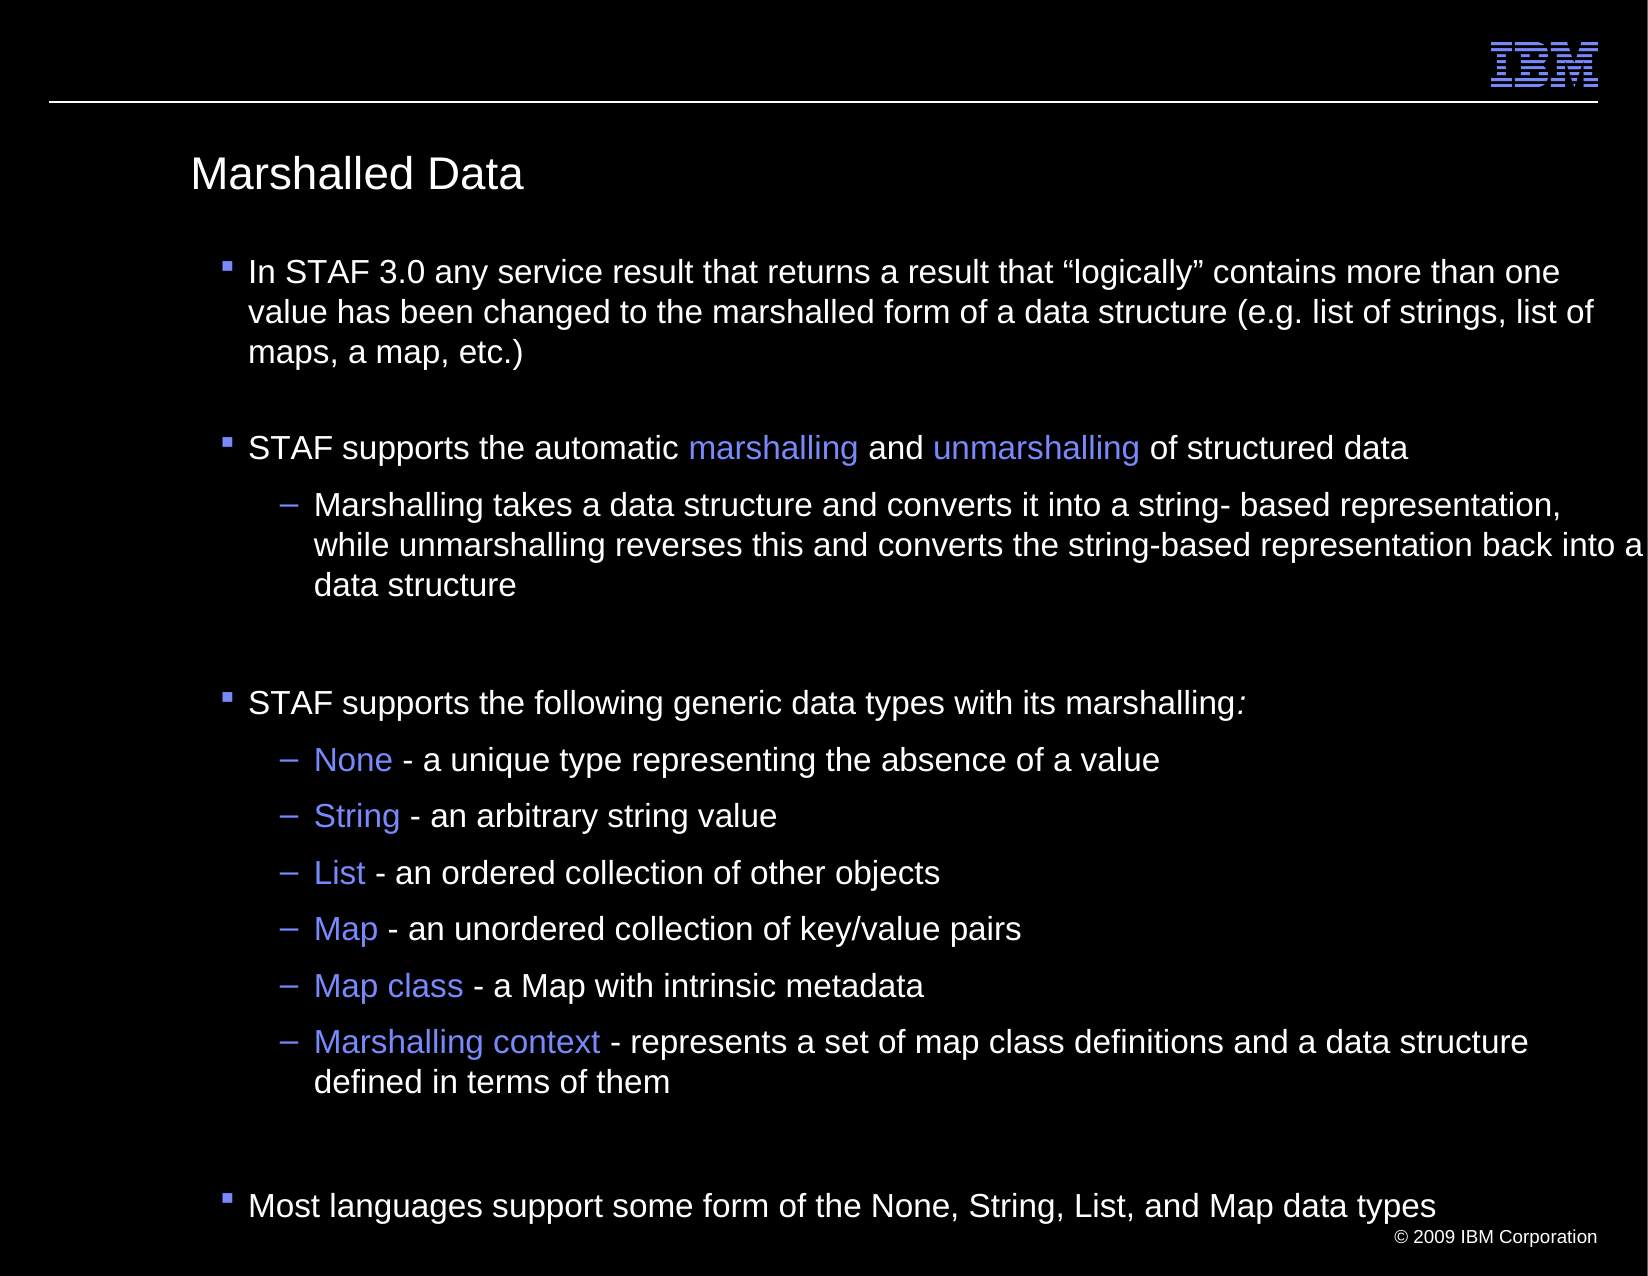

# Marshalled Data
In STAF 3.0 any service result that returns a result that “logically” contains more than one value has been changed to the marshalled form of a data structure (e.g. list of strings, list of maps, a map, etc.)
STAF supports the automatic marshalling and unmarshalling of structured data
Marshalling takes a data structure and converts it into a string- based representation, while unmarshalling reverses this and converts the string-based representation back into a data structure
STAF supports the following generic data types with its marshalling:
None - a unique type representing the absence of a value
String - an arbitrary string value
List - an ordered collection of other objects
Map - an unordered collection of key/value pairs
Map class - a Map with intrinsic metadata
Marshalling context - represents a set of map class definitions and a data structure defined in terms of them
Most languages support some form of the None, String, List, and Map data types